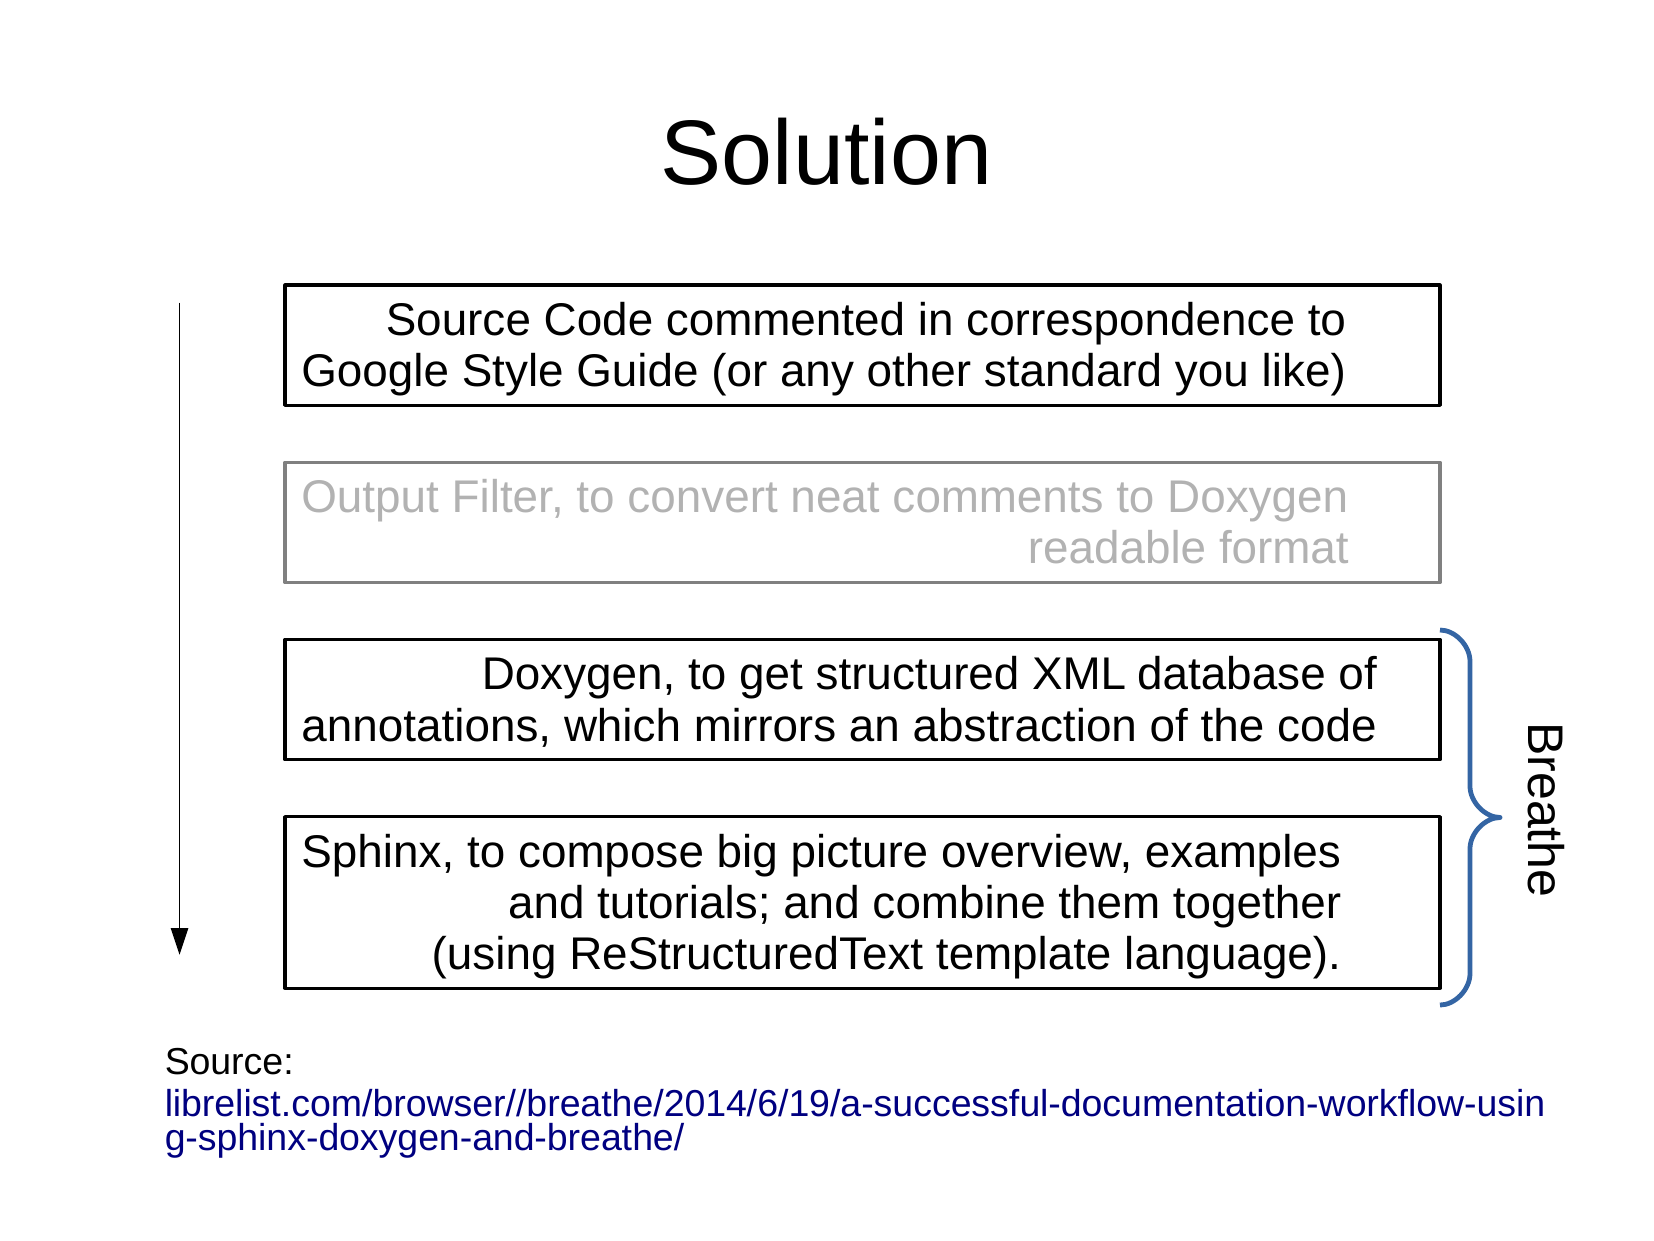

# Solution
Source Code commented in correspondence to Google Style Guide (or any other standard you like)
Output Filter, to convert neat comments to Doxygen readable format
Doxygen, to get structured XML database of annotations, which mirrors an abstraction of the code
Breathe
Sphinx, to compose big picture overview, examples and tutorials; and combine them together
(using ReStructuredText template language).
Source: librelist.com/browser//breathe/2014/6/19/a-successful-documentation-workflow-using-sphinx-doxygen-and-breathe/